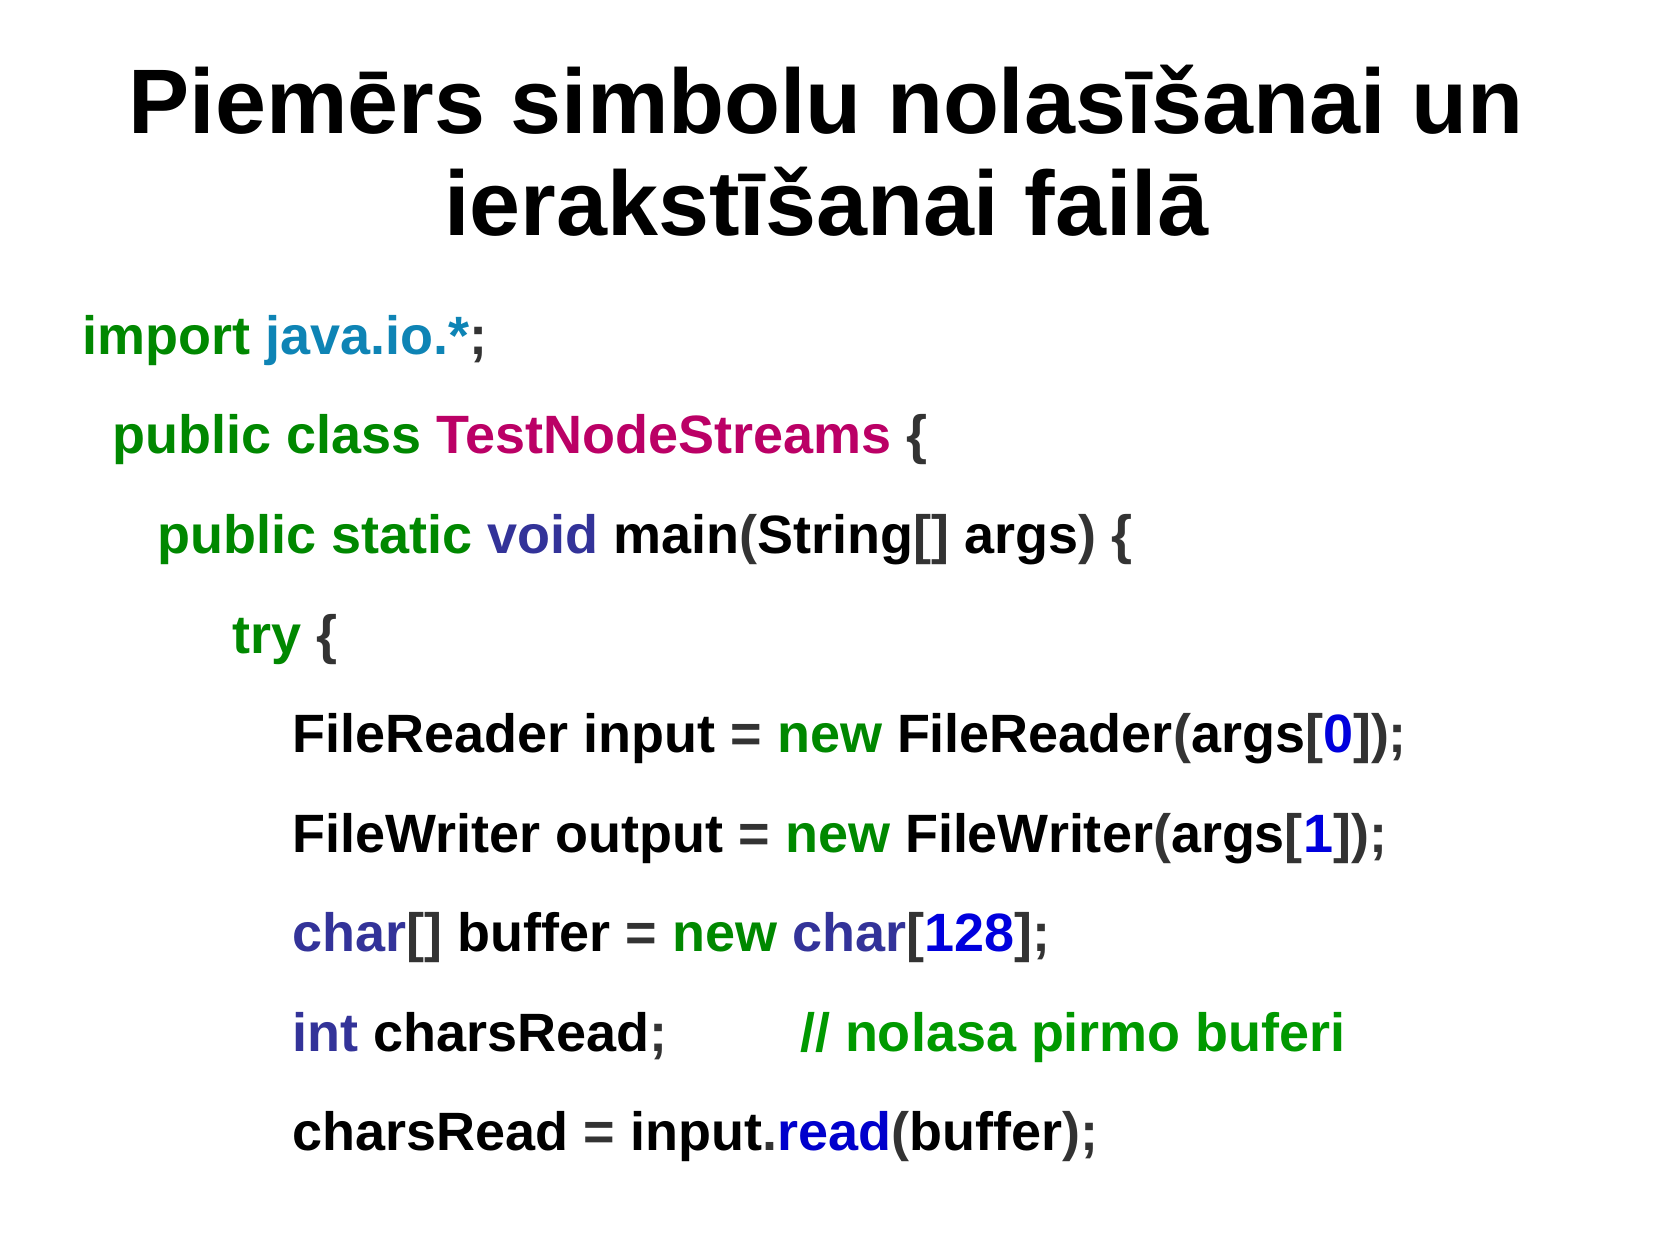

# Piemērs simbolu nolasīšanai un ierakstīšanai failā
import java.io.*;
 public class TestNodeStreams {
 public static void main(String[] args) {
 try {
 FileReader input = new FileReader(args[0]);
 FileWriter output = new FileWriter(args[1]);
 char[] buffer = new char[128];
 int charsRead;					 	// nolasa pirmo buferi
 charsRead = input.read(buffer);